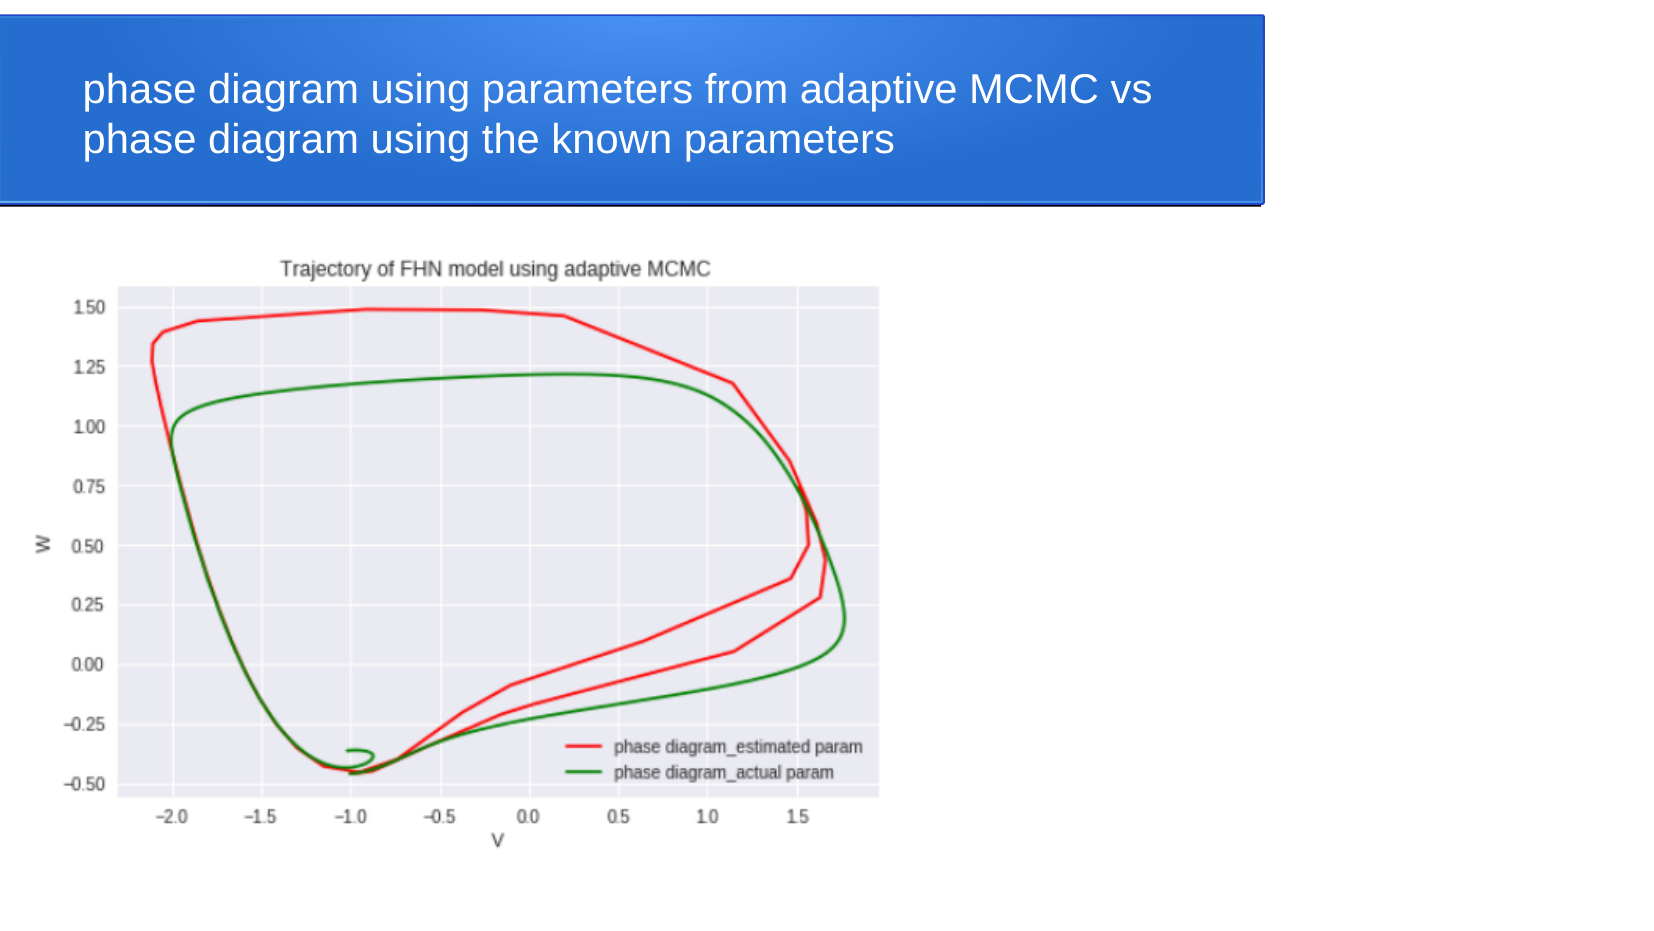

# phase diagram using parameters from adaptive MCMC vs phase diagram using the known parameters